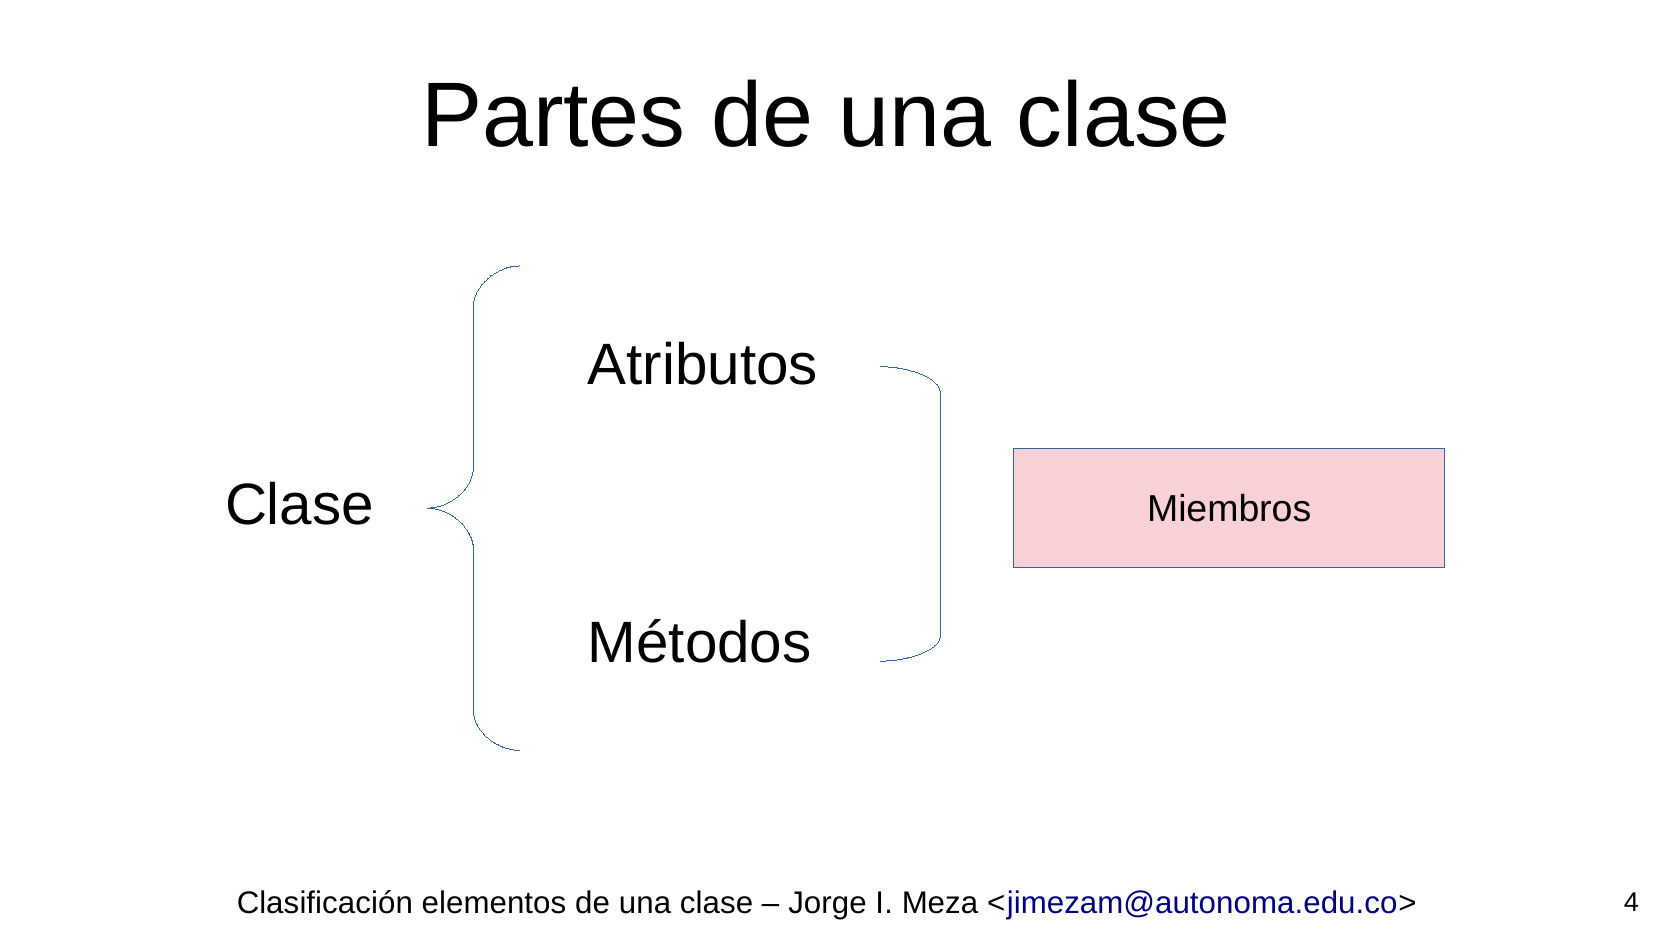

# Partes de una clase
Atributos
Miembros
Clase
Métodos